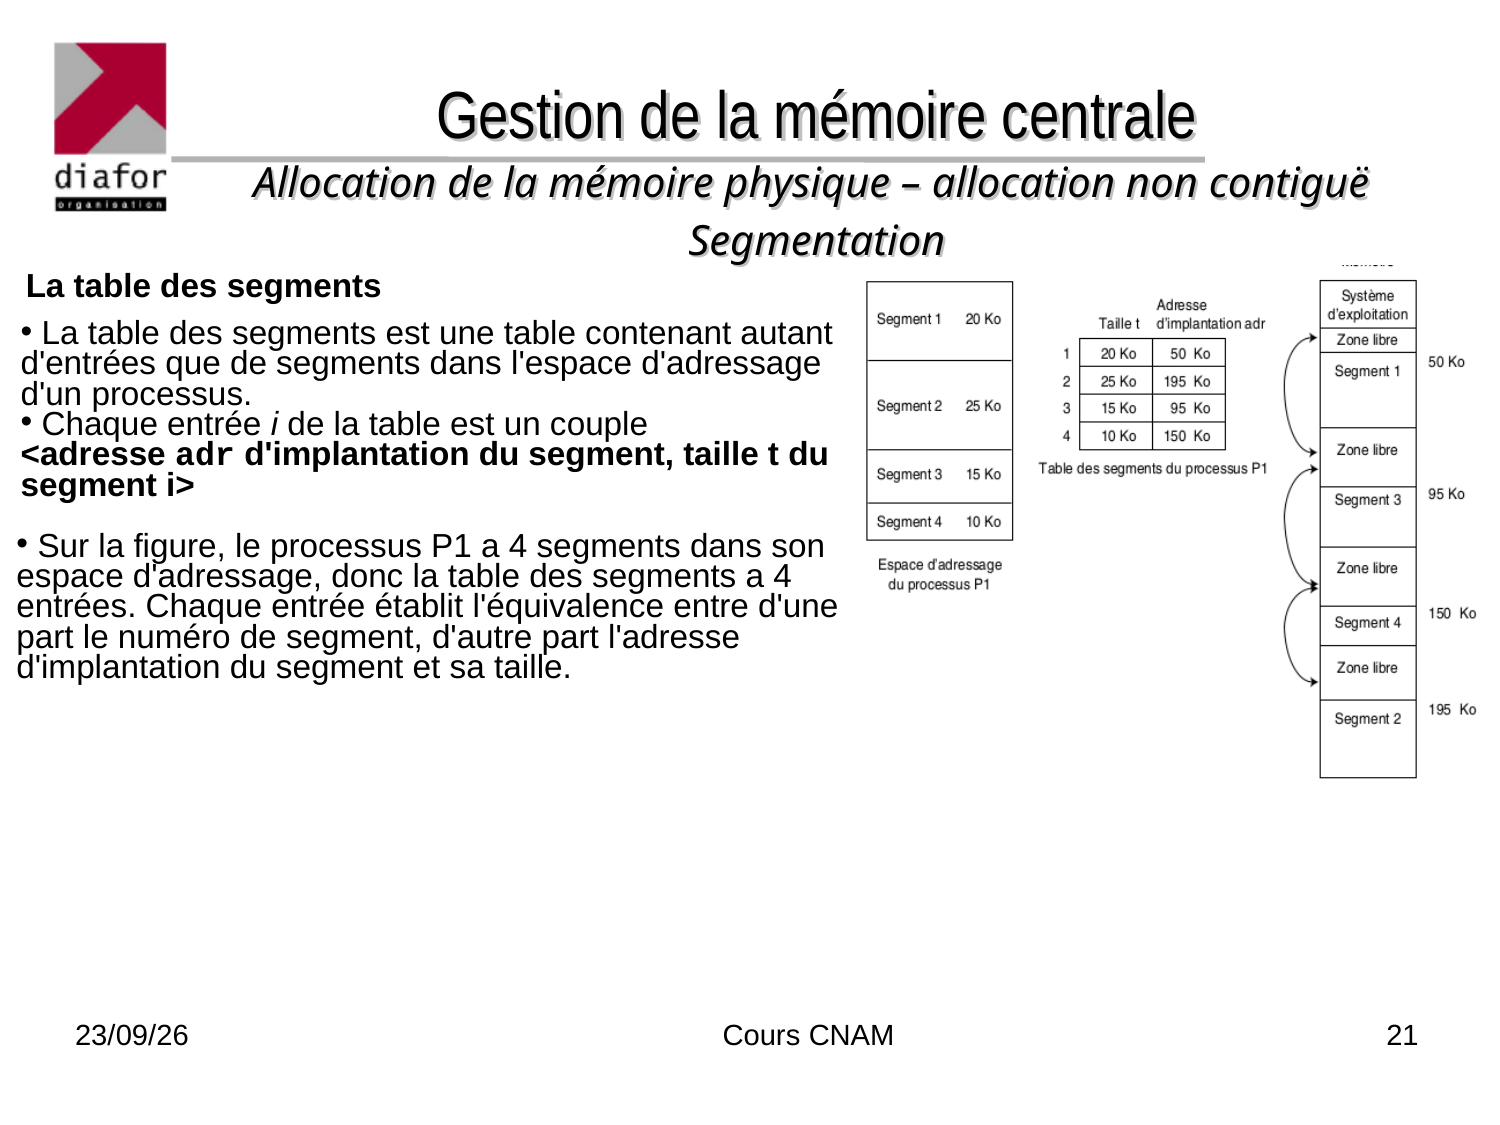

# Gestion de la mémoire centrale Allocation de la mémoire physique – allocation non contiguë Segmentation
 La table des segments
 La table des segments est une table contenant autant
d'entrées que de segments dans l'espace d'adressage
d'un processus.
 Chaque entrée i de la table est un couple
<adresse adr d'implantation du segment, taille t du
segment i>
 Sur la figure, le processus P1 a 4 segments dans son
espace d'adressage, donc la table des segments a 4
entrées. Chaque entrée établit l'équivalence entre d'une
part le numéro de segment, d'autre part l'adresse
d'implantation du segment et sa taille.
Cours CNAM
21